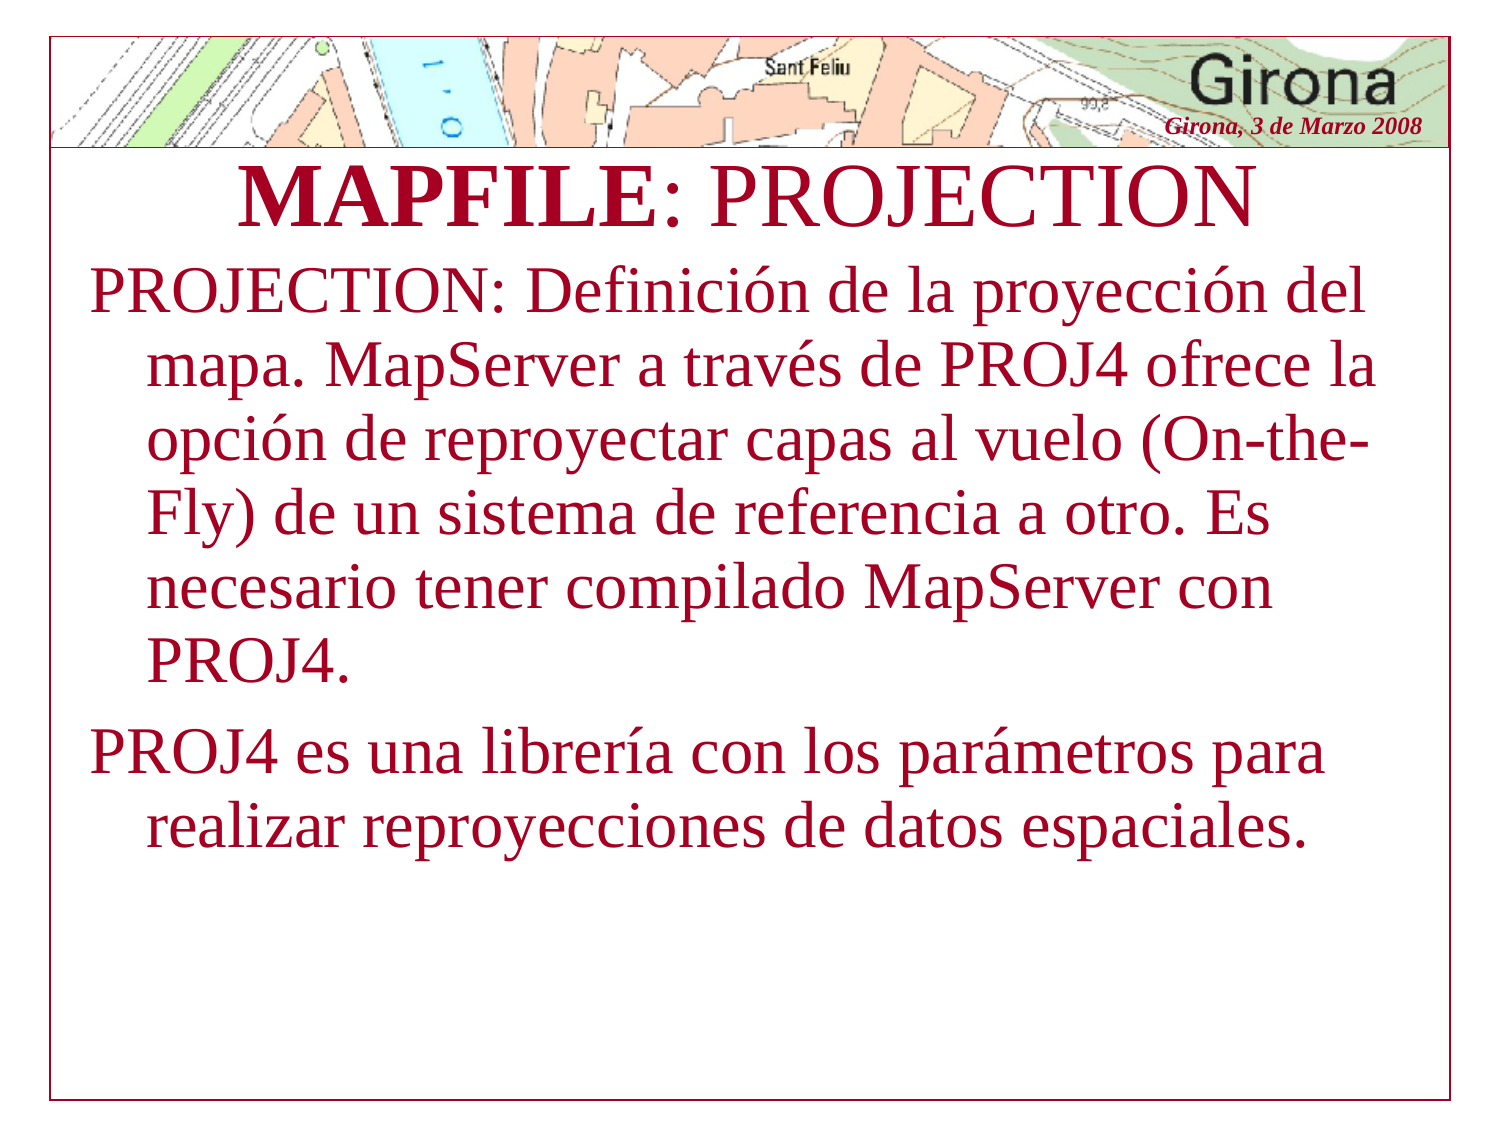

MAPFILE: PROJECTION
# PROJECTION: Definición de la proyección del mapa. MapServer a través de PROJ4 ofrece la opción de reproyectar capas al vuelo (On-the-Fly) de un sistema de referencia a otro. Es necesario tener compilado MapServer con PROJ4.
PROJ4 es una librería con los parámetros para realizar reproyecciones de datos espaciales.